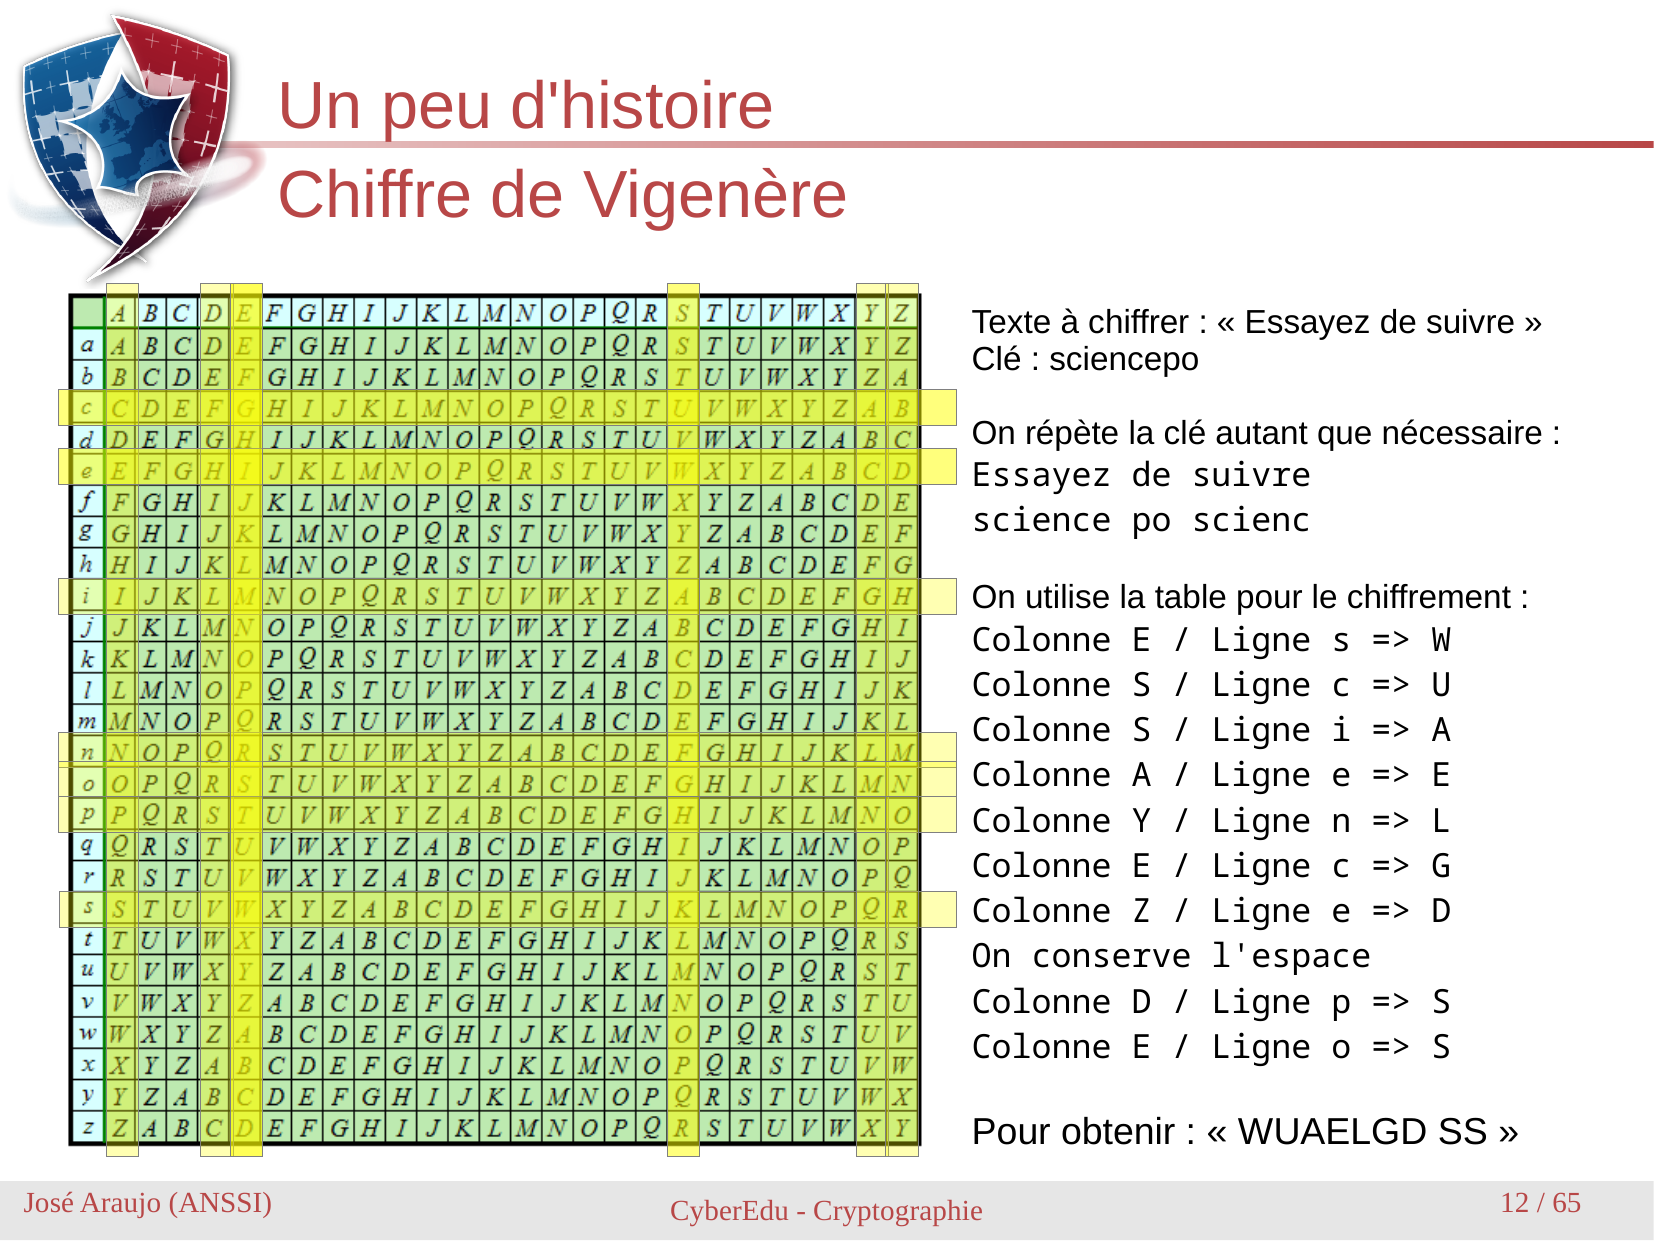

# Un peu d'histoire Chiffre de Vigenère
Texte à chiffrer : « Essayez de suivre »
Clé : sciencepo
On répète la clé autant que nécessaire :
Essayez de suivre
science po scienc
On utilise la table pour le chiffrement :
Colonne E / Ligne s => W
Colonne S / Ligne c => U
Colonne S / Ligne i => A
Colonne A / Ligne e => E
Colonne Y / Ligne n => L
Colonne E / Ligne c => G
Colonne Z / Ligne e => D
On conserve l'espace
Colonne D / Ligne p => S
Colonne E / Ligne o => S
Pour obtenir : « WUAELGD SS »